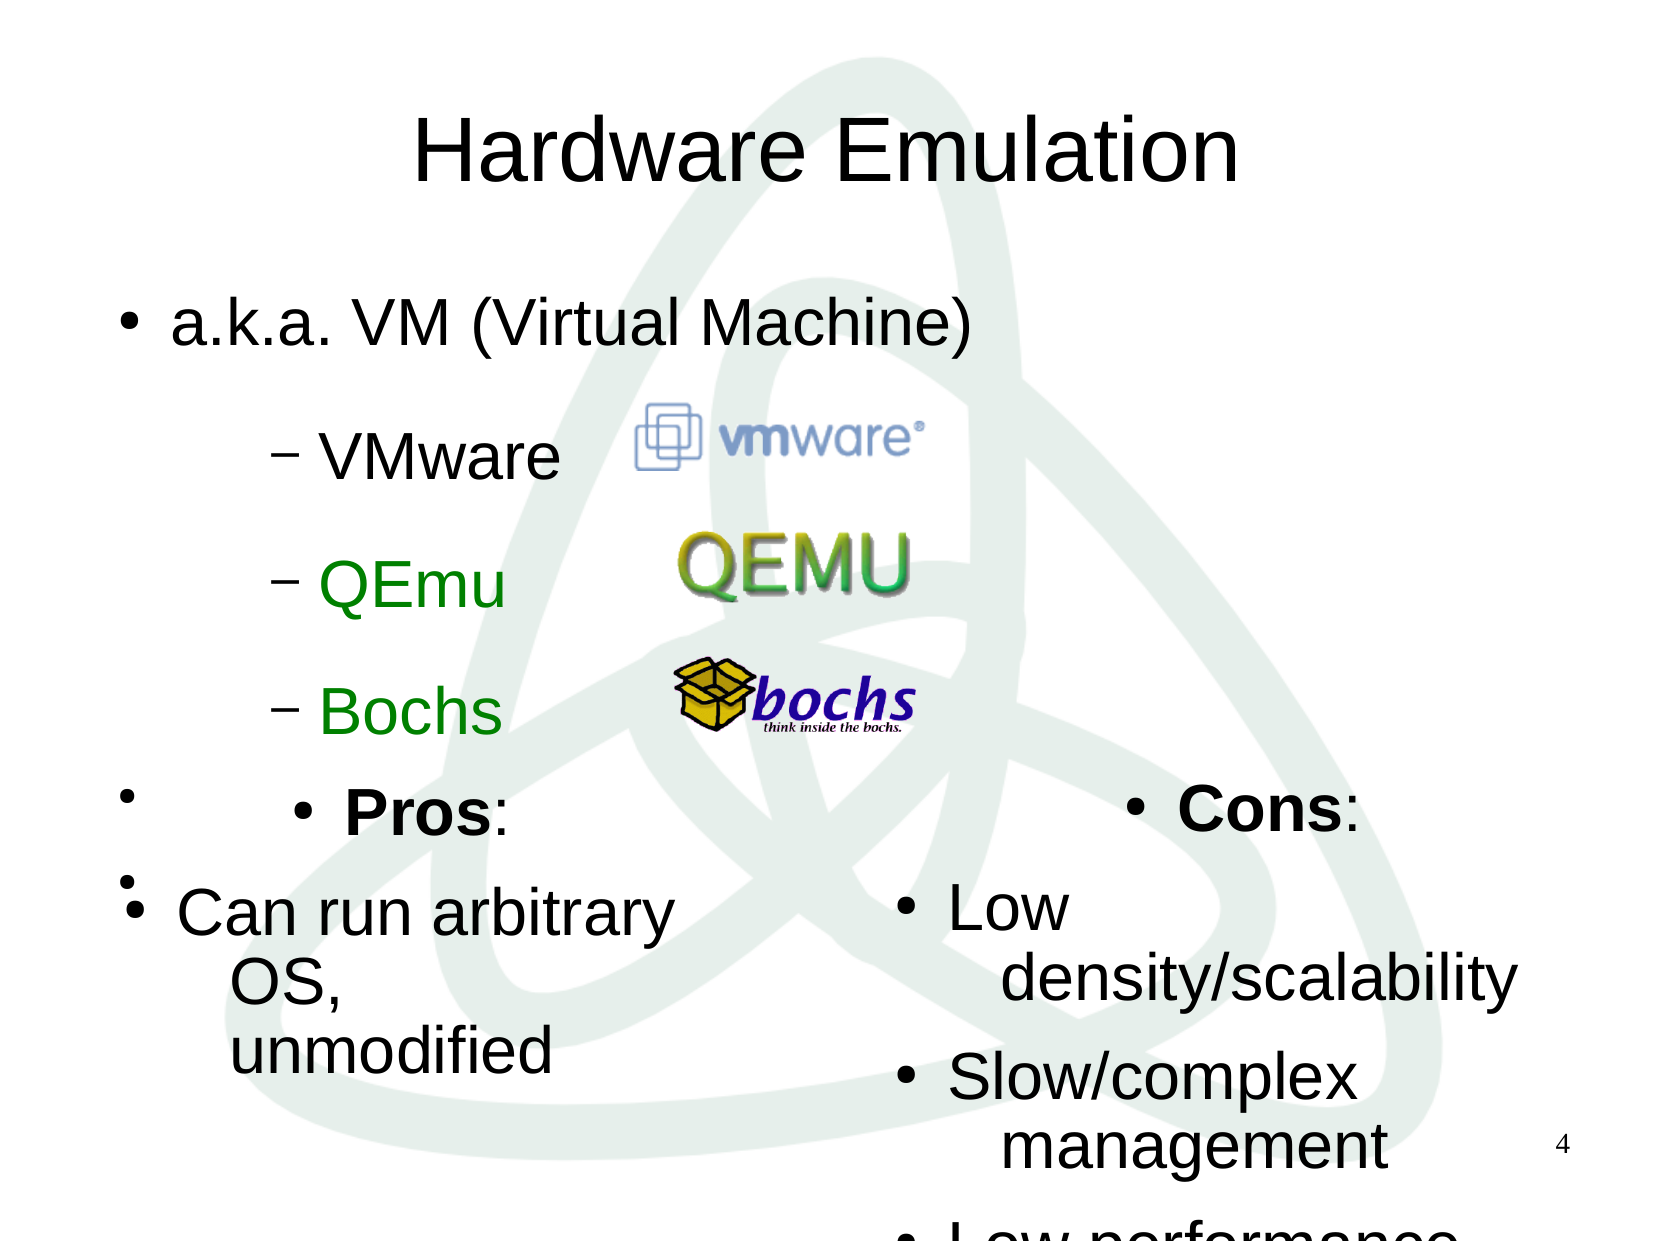

# Hardware Emulation
a.k.a. VM (Virtual Machine)
VMware
QEmu
Bochs
Cons:
Low density/scalability
Slow/complex management
Low performance
Pros:
Can run arbitrary OS, unmodified